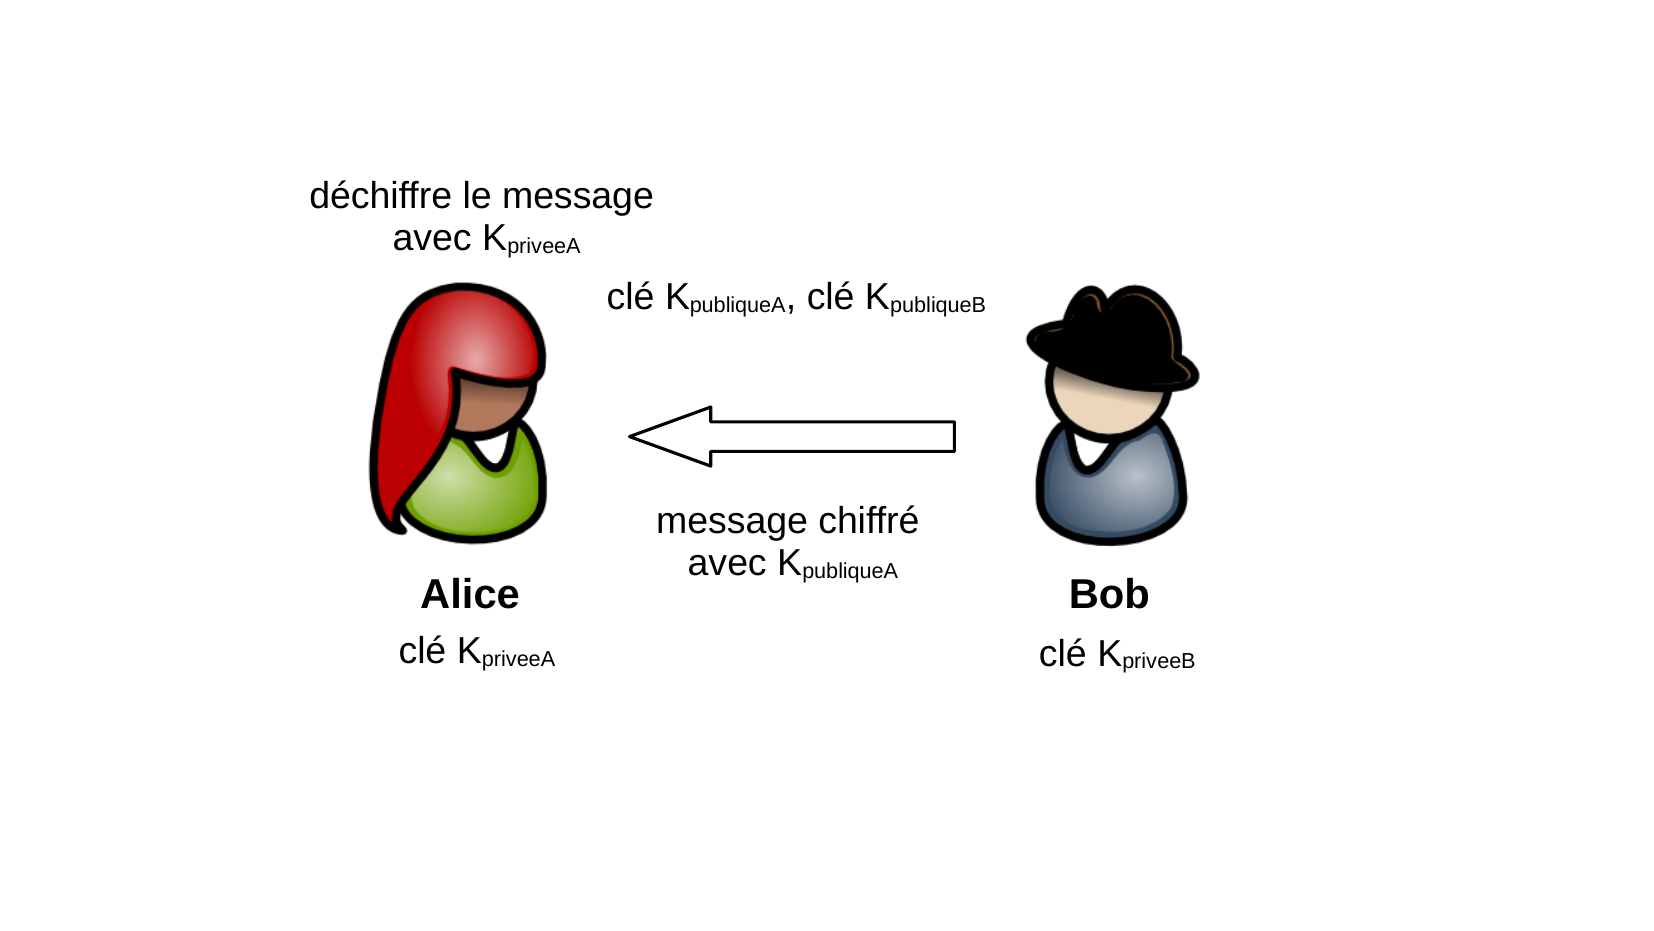

déchiffre le message
avec KpriveeA
clé KpubliqueA, clé KpubliqueB
message chiffré
avec KpubliqueA
Alice
Bob
clé KpriveeA
clé KpriveeB